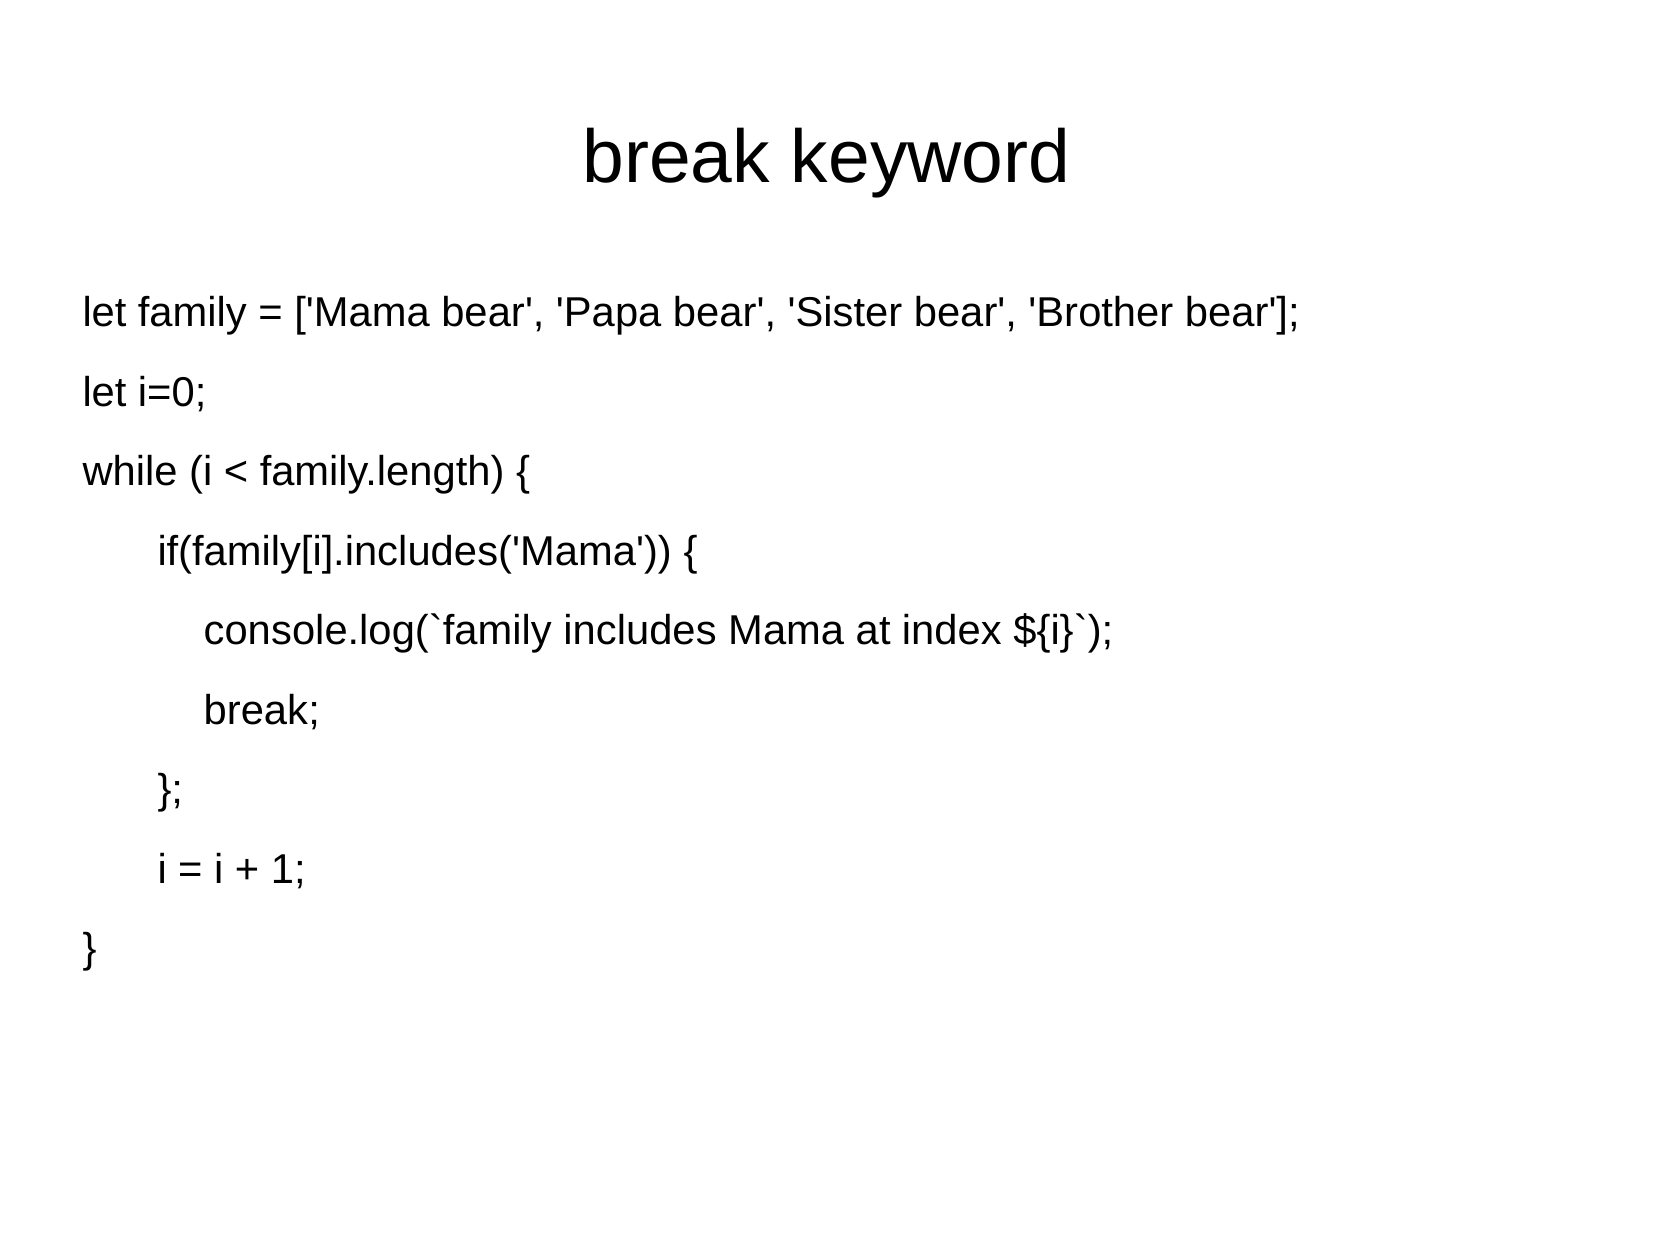

# break keyword
let family = ['Mama bear', 'Papa bear', 'Sister bear', 'Brother bear'];
let i=0;
while (i < family.length) {
	if(family[i].includes('Mama')) {
	 console.log(`family includes Mama at index ${i}`);
	 break;
	};
	i = i + 1;
}